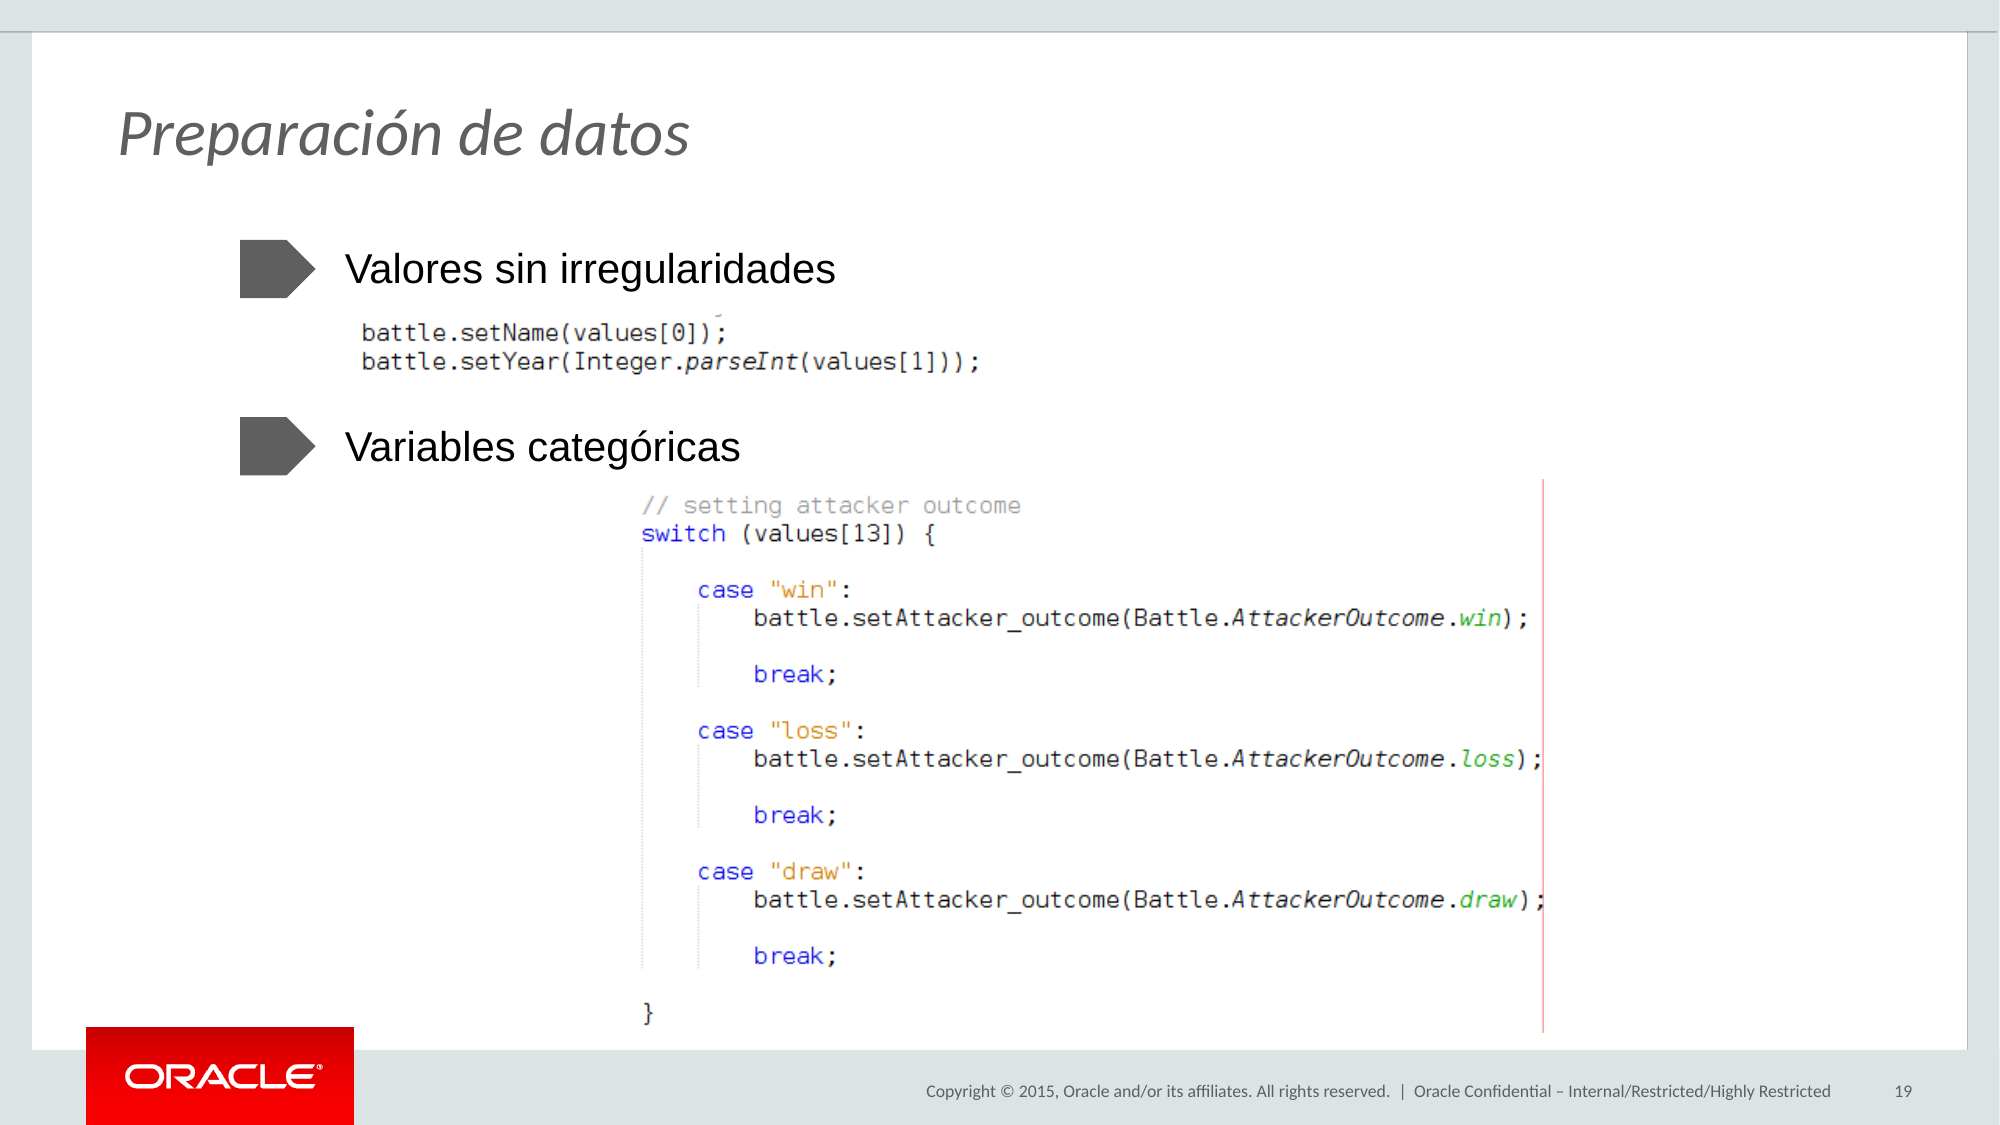

# Preparación de datos
Valores sin irregularidades
Variables categóricas
Oracle Confidential – Internal/Restricted/Highly Restricted